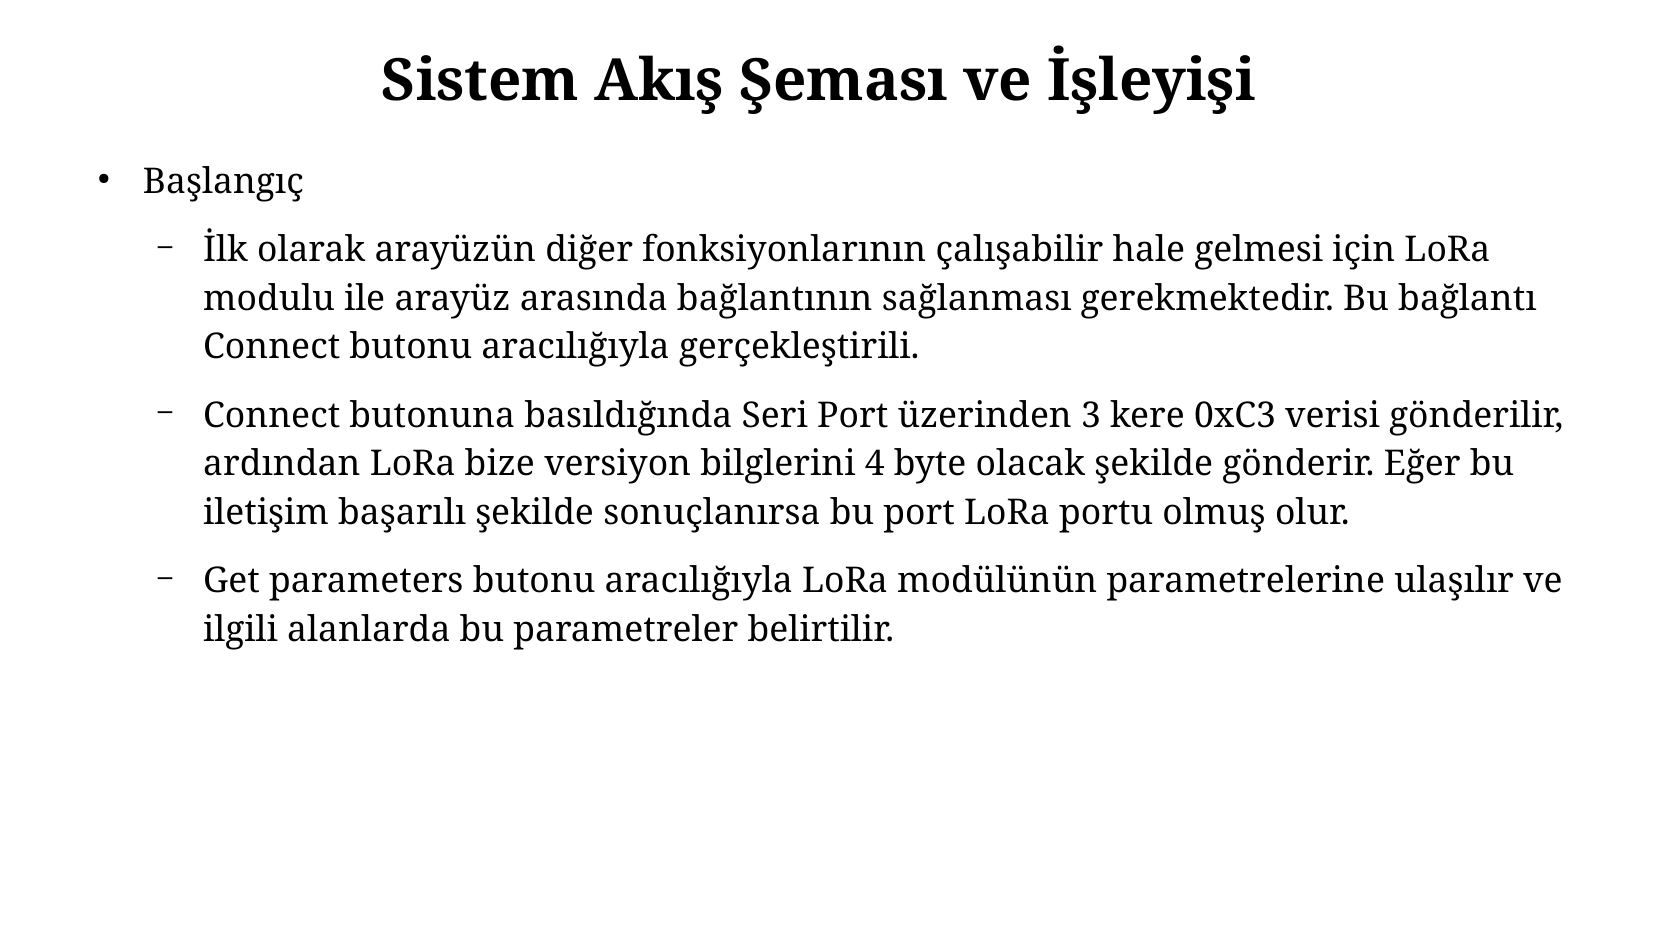

# Sistem Akış Şeması ve İşleyişi
Başlangıç
İlk olarak arayüzün diğer fonksiyonlarının çalışabilir hale gelmesi için LoRa modulu ile arayüz arasında bağlantının sağlanması gerekmektedir. Bu bağlantı Connect butonu aracılığıyla gerçekleştirili.
Connect butonuna basıldığında Seri Port üzerinden 3 kere 0xC3 verisi gönderilir, ardından LoRa bize versiyon bilglerini 4 byte olacak şekilde gönderir. Eğer bu iletişim başarılı şekilde sonuçlanırsa bu port LoRa portu olmuş olur.
Get parameters butonu aracılığıyla LoRa modülünün parametrelerine ulaşılır ve ilgili alanlarda bu parametreler belirtilir.